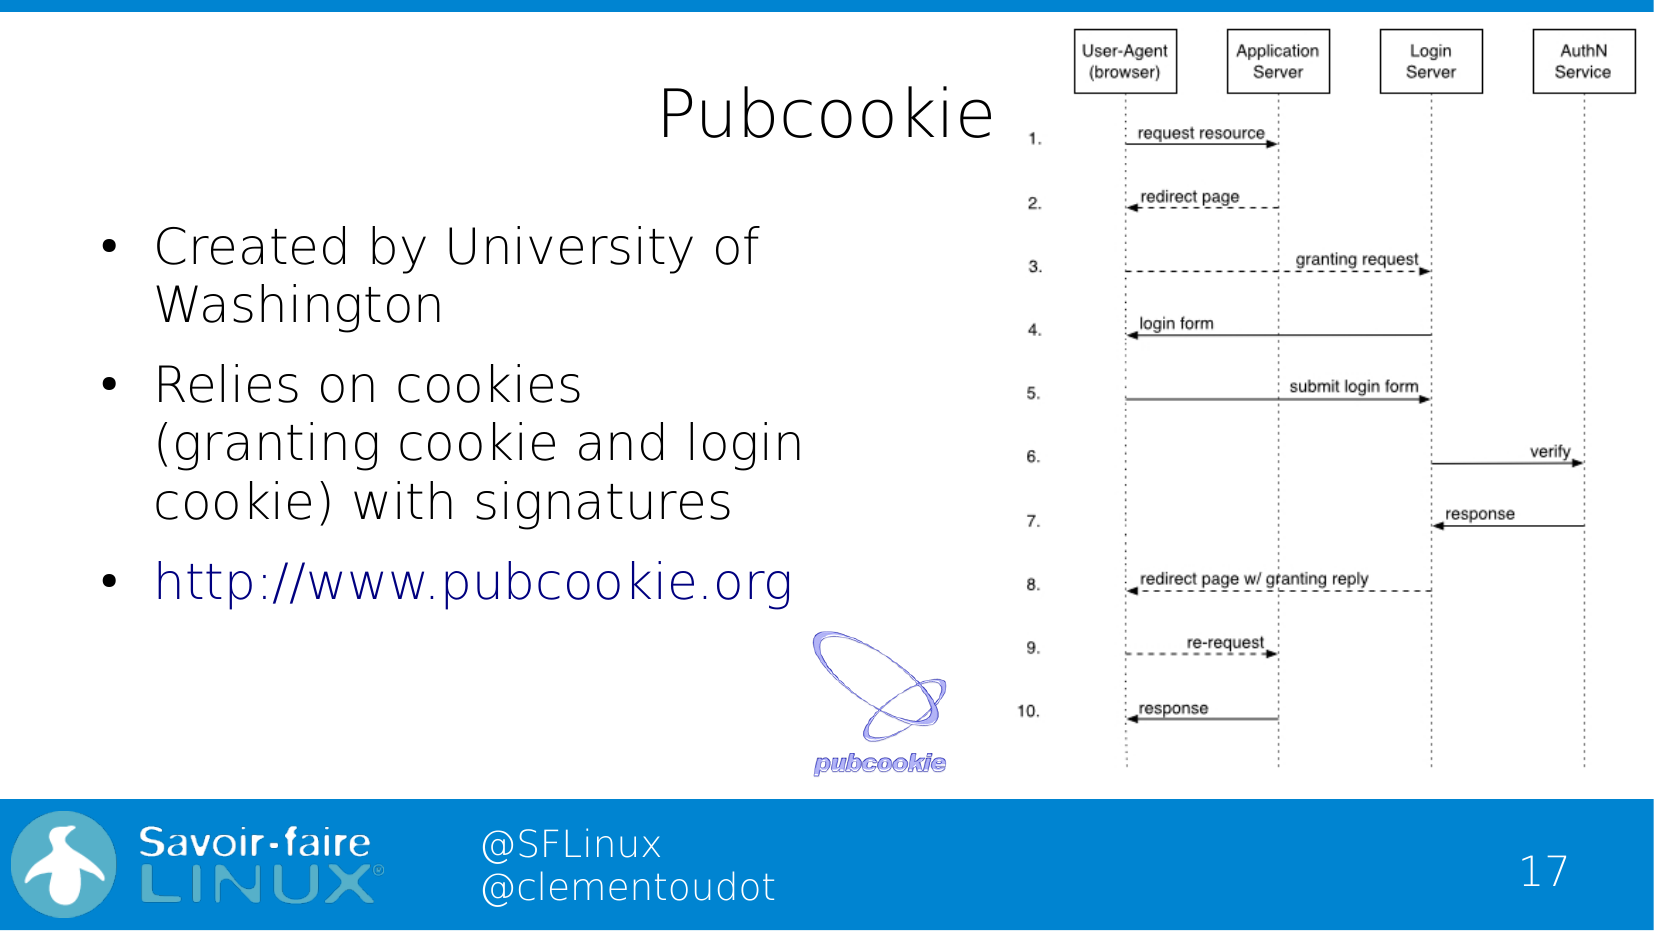

# Pubcookie
Created by University of Washington
Relies on cookies (granting cookie and login cookie) with signatures
http://www.pubcookie.org
17